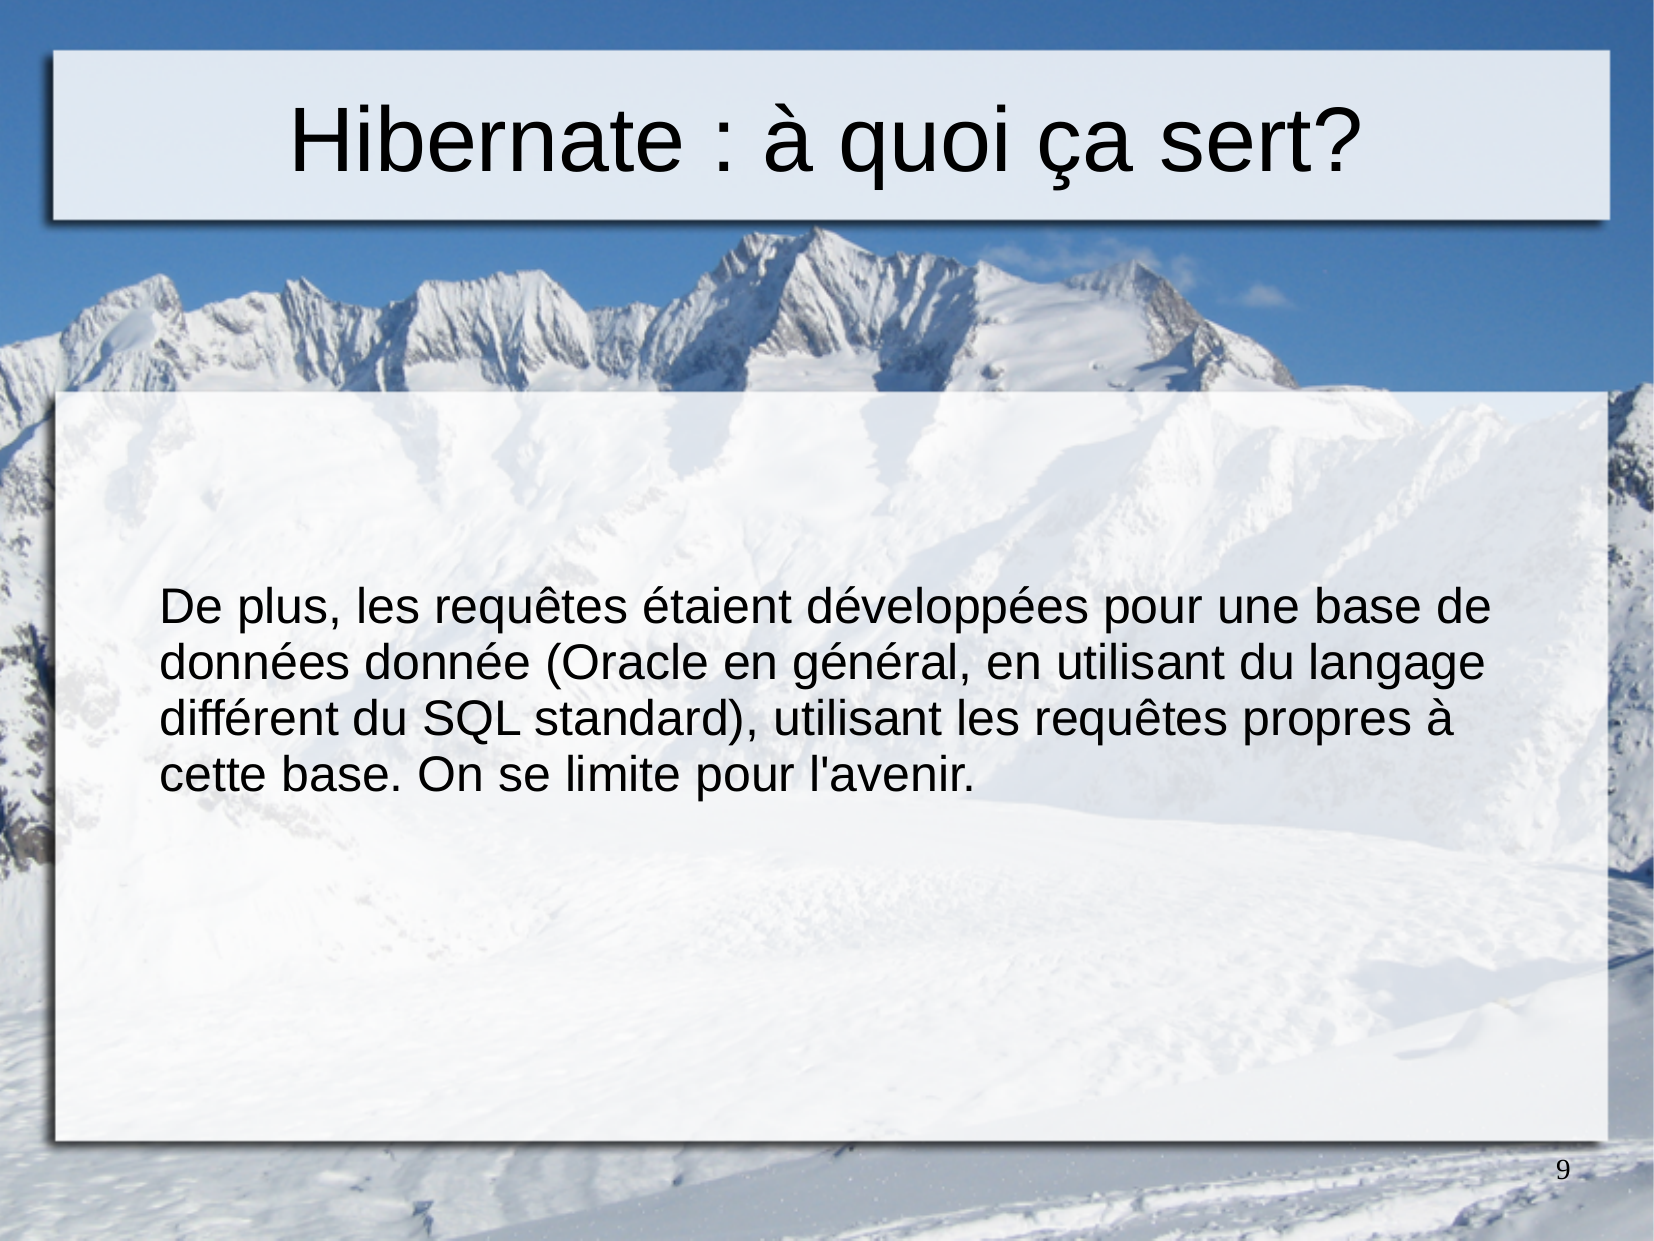

# Hibernate : à quoi ça sert?
De plus, les requêtes étaient développées pour une base de données donnée (Oracle en général, en utilisant du langage différent du SQL standard), utilisant les requêtes propres à cette base. On se limite pour l'avenir.
9